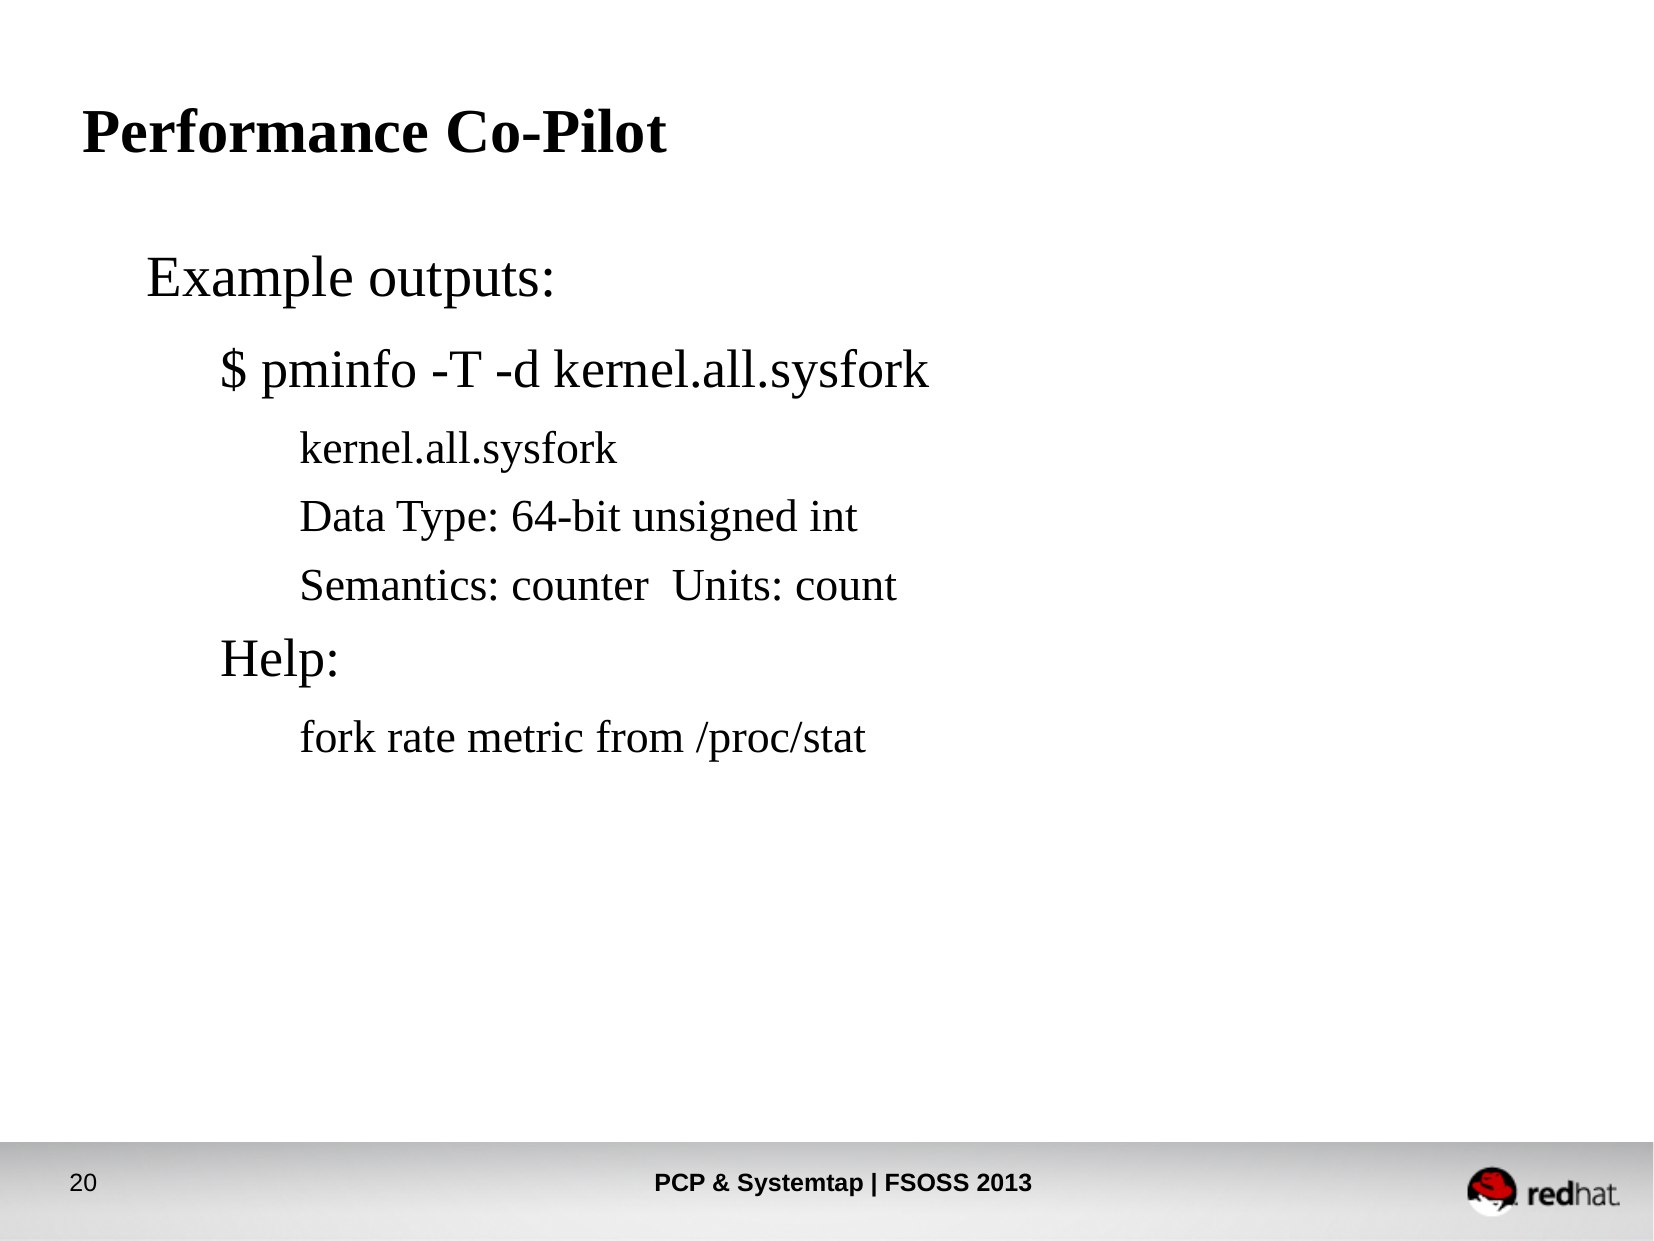

# Performance Co-Pilot
Example outputs:
$ pminfo -T -d kernel.all.sysfork
kernel.all.sysfork
Data Type: 64-bit unsigned int
Semantics: counter Units: count
Help:
fork rate metric from /proc/stat